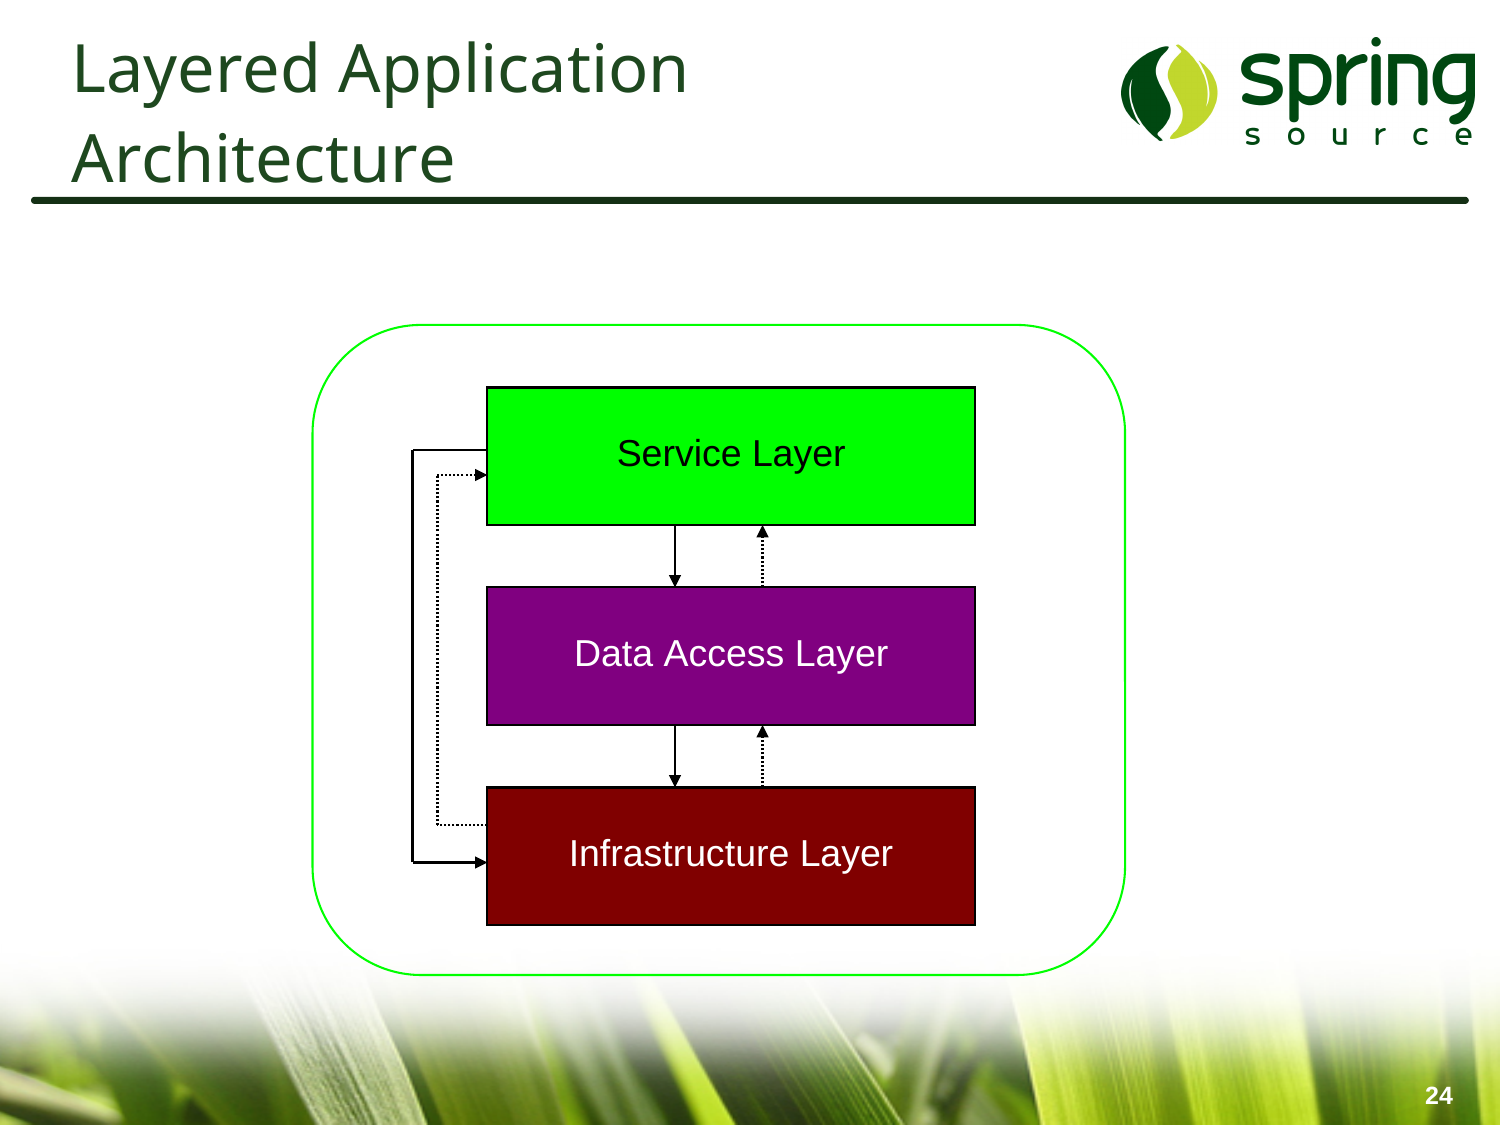

# Layered Application Architecture
Service Layer
Data Access Layer
Infrastructure Layer